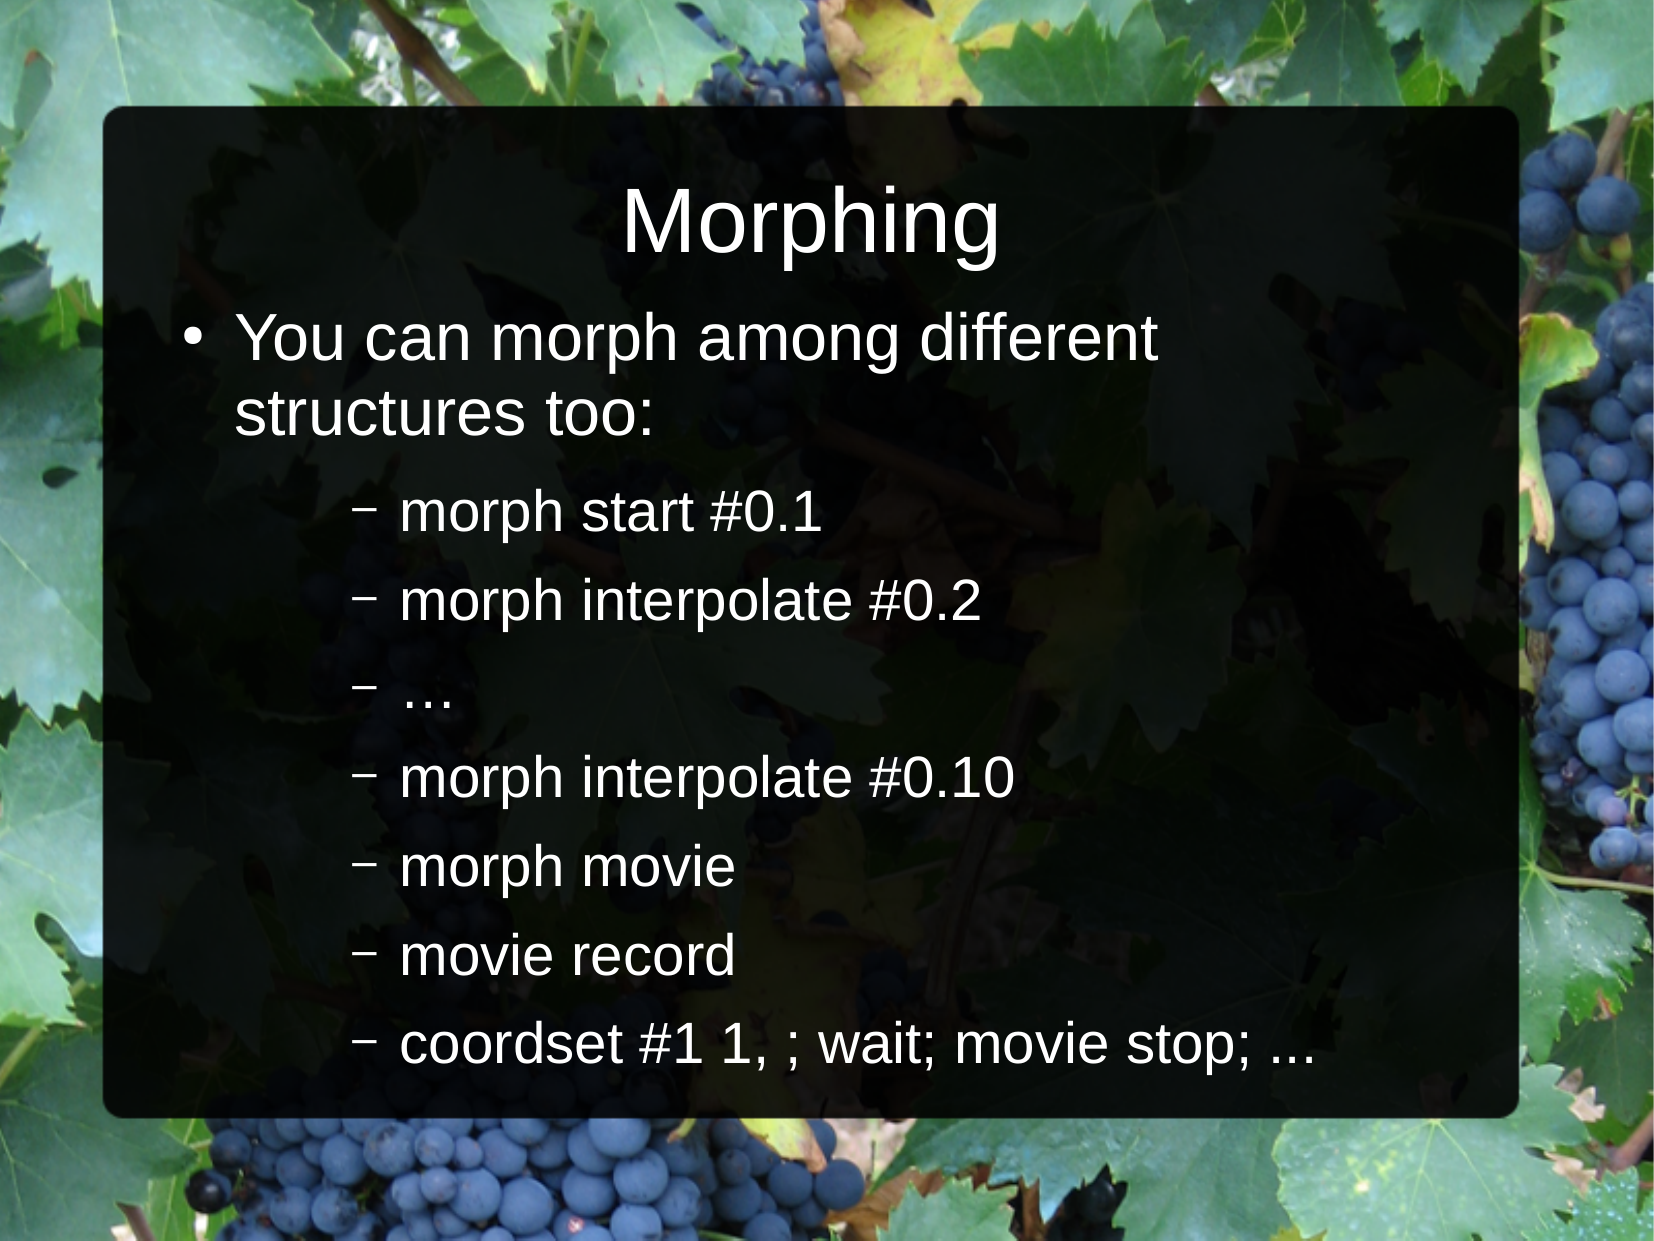

# Morphing
You can morph among different structures too:
morph start #0.1
morph interpolate #0.2
…
morph interpolate #0.10
morph movie
movie record
coordset #1 1, ; wait; movie stop; ...